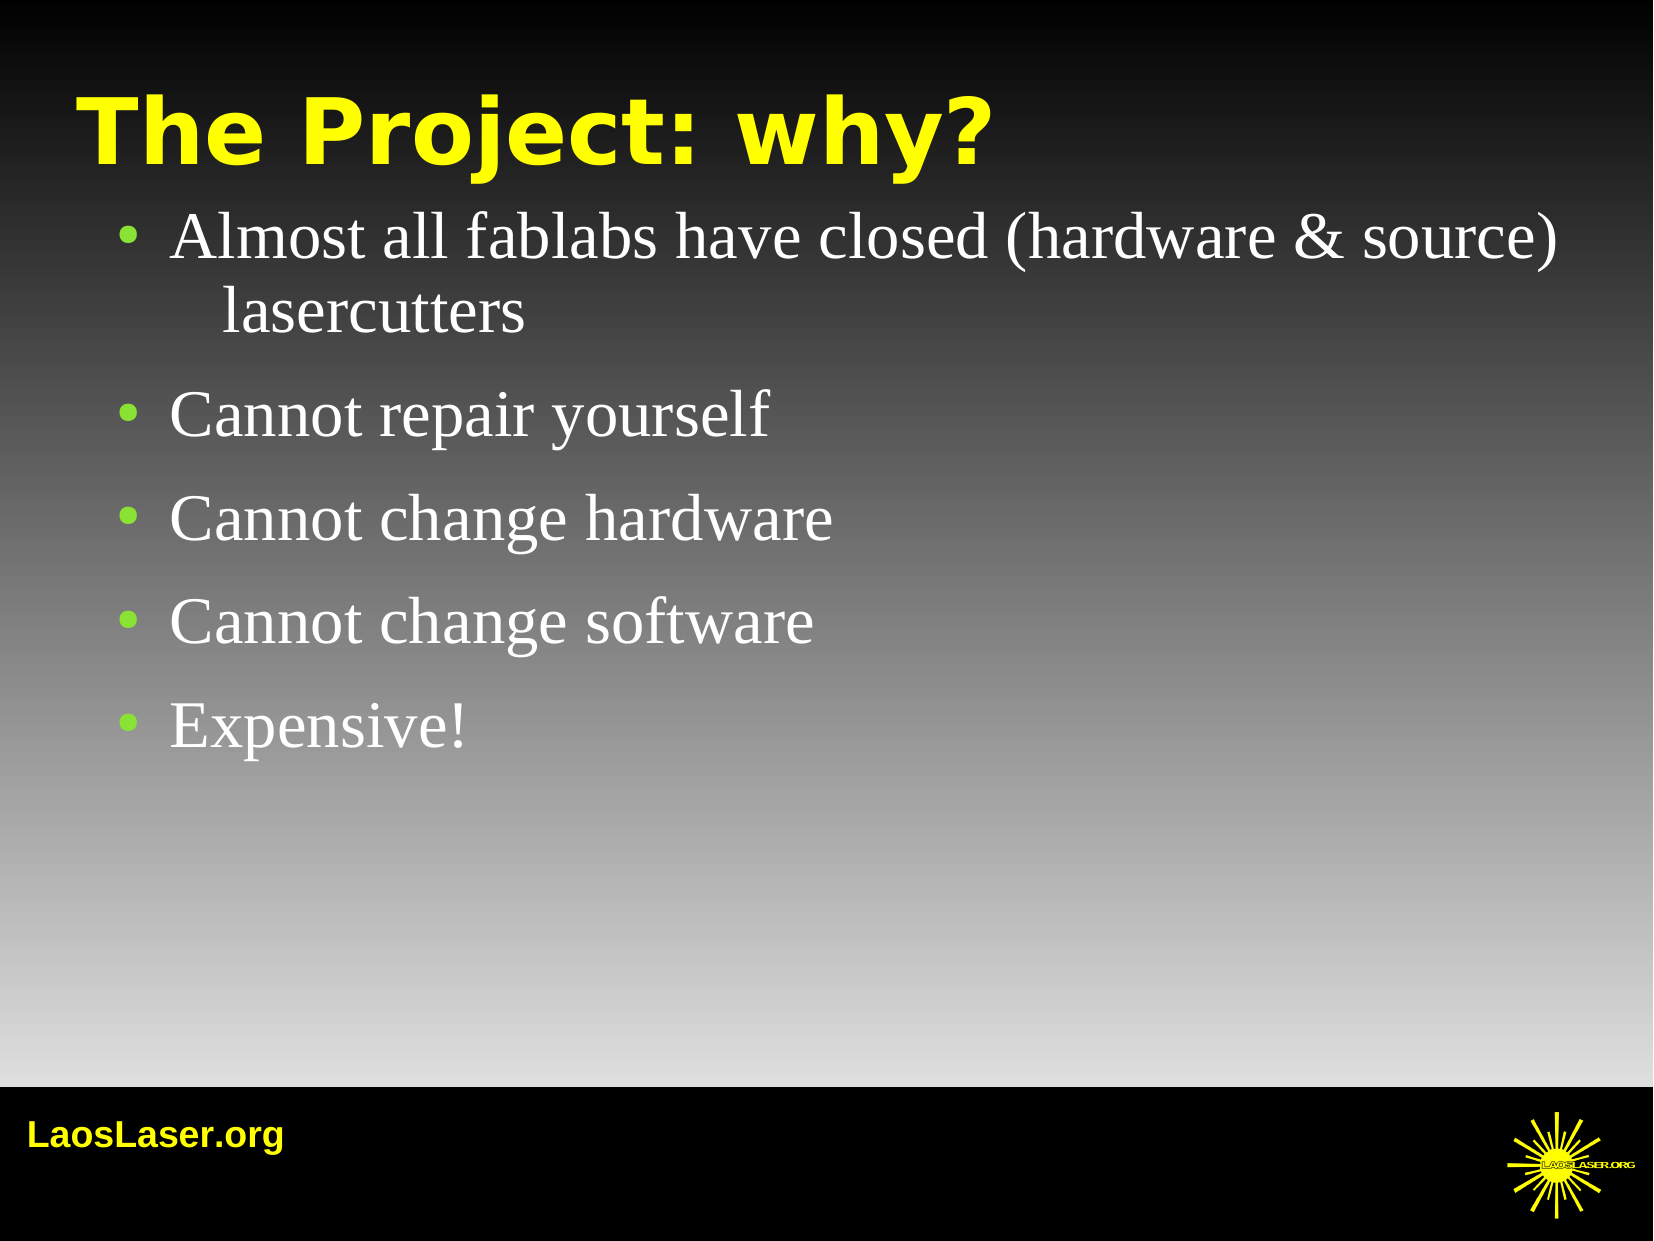

# The Project: why?
Almost all fablabs have closed (hardware & source) lasercutters
Cannot repair yourself
Cannot change hardware
Cannot change software
Expensive!